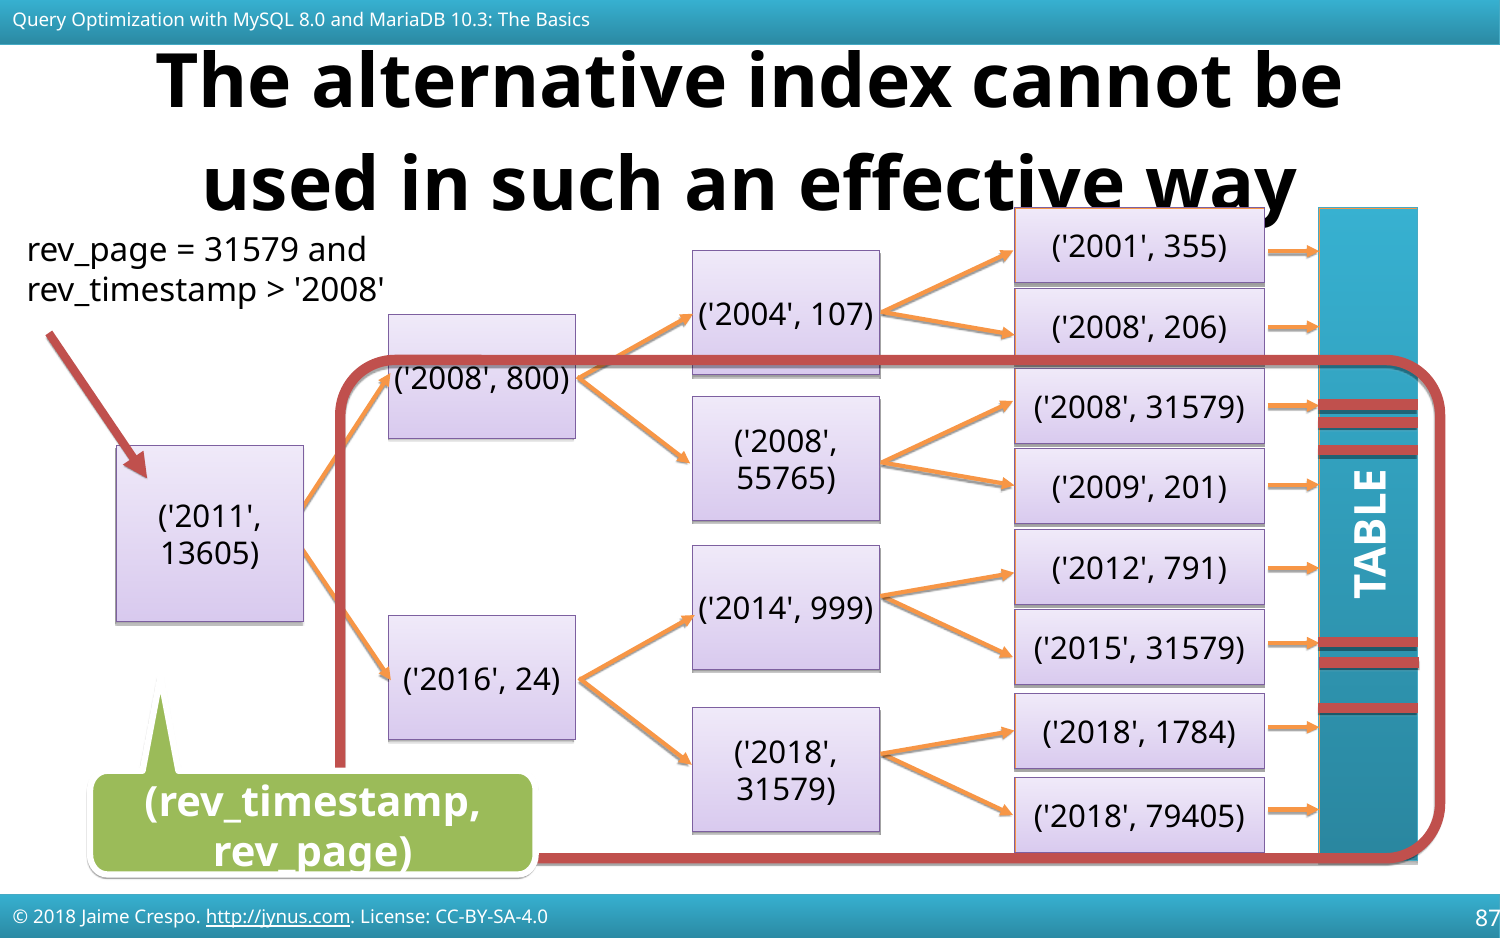

# The alternative index cannot be used in such an effective way
('2001', 355)
rev_page = 31579 and rev_timestamp > '2008'
('2004', 107)
('2008', 206)
('2008', 800)
('2008', 31579)
('2008', 55765)
('2011', 13605)
('2009', 201)
TABLE
('2012', 791)
('2014', 999)
('2015', 31579)
('2016', 24)
(rev_timestamp,
rev_page)
('2018', 1784)
('2018', 31579)
('2018', 79405)